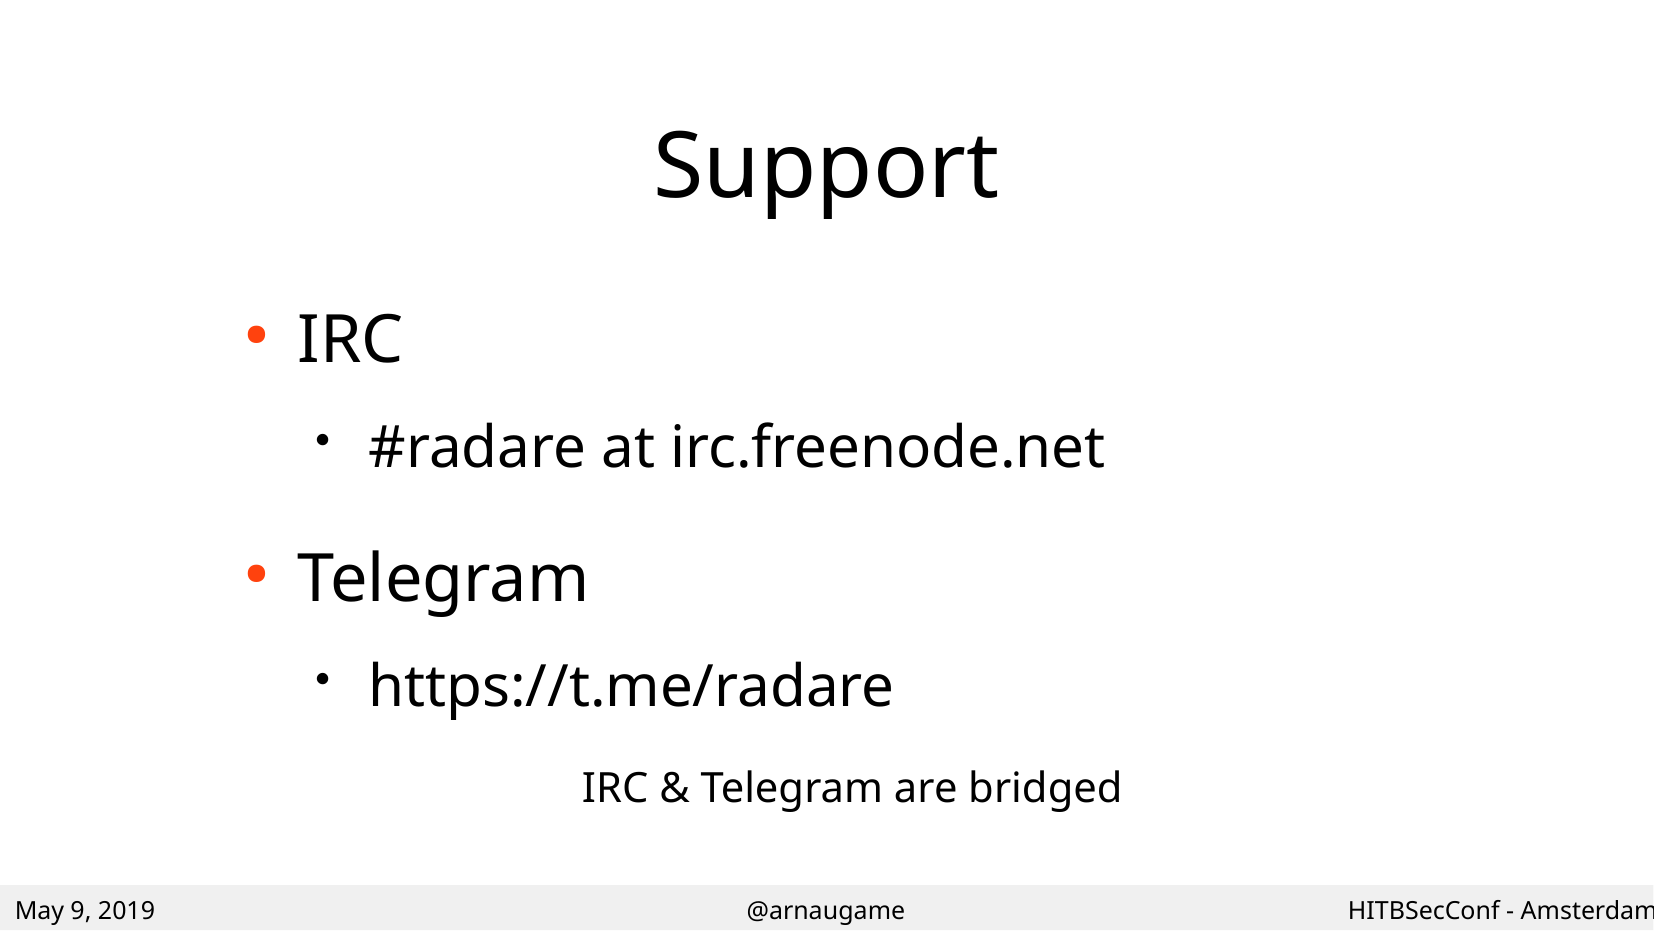

# Support
IRC
#radare at irc.freenode.net
Telegram
https://t.me/radare
IRC & Telegram are bridged
May 9, 2019
@arnaugamez
HITBSecConf - Amsterdam